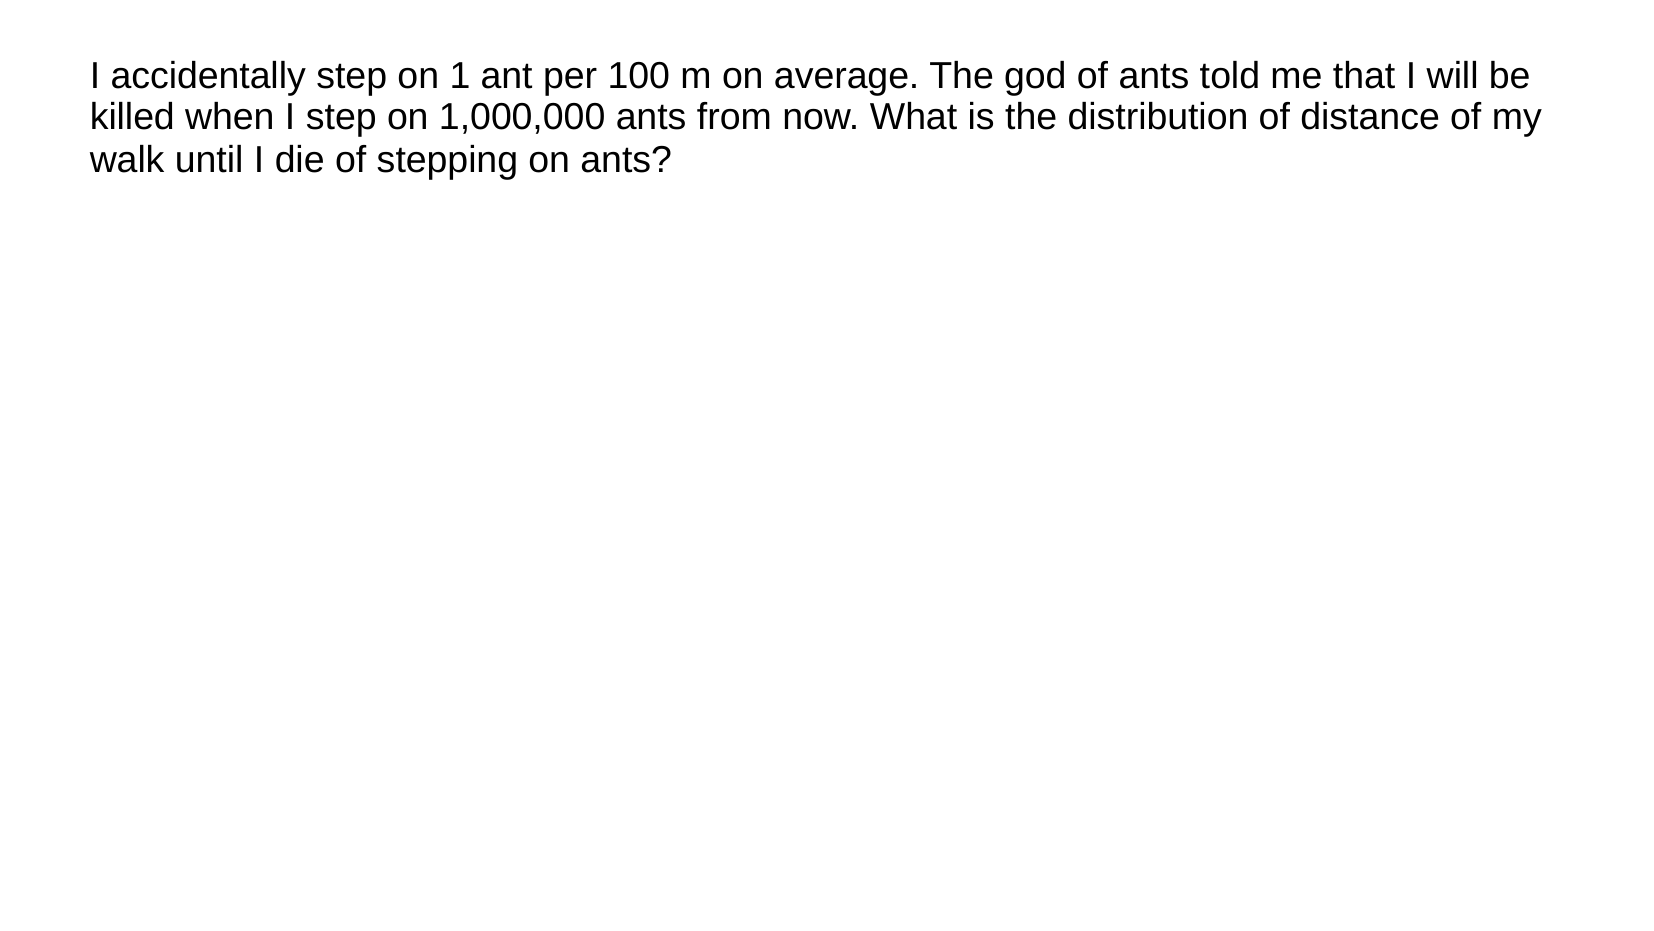

I accidentally step on 1 ant per 100 m on average. The god of ants told me that I will be killed when I step on 1,000,000 ants from now. What is the distribution of distance of my walk until I die of stepping on ants?